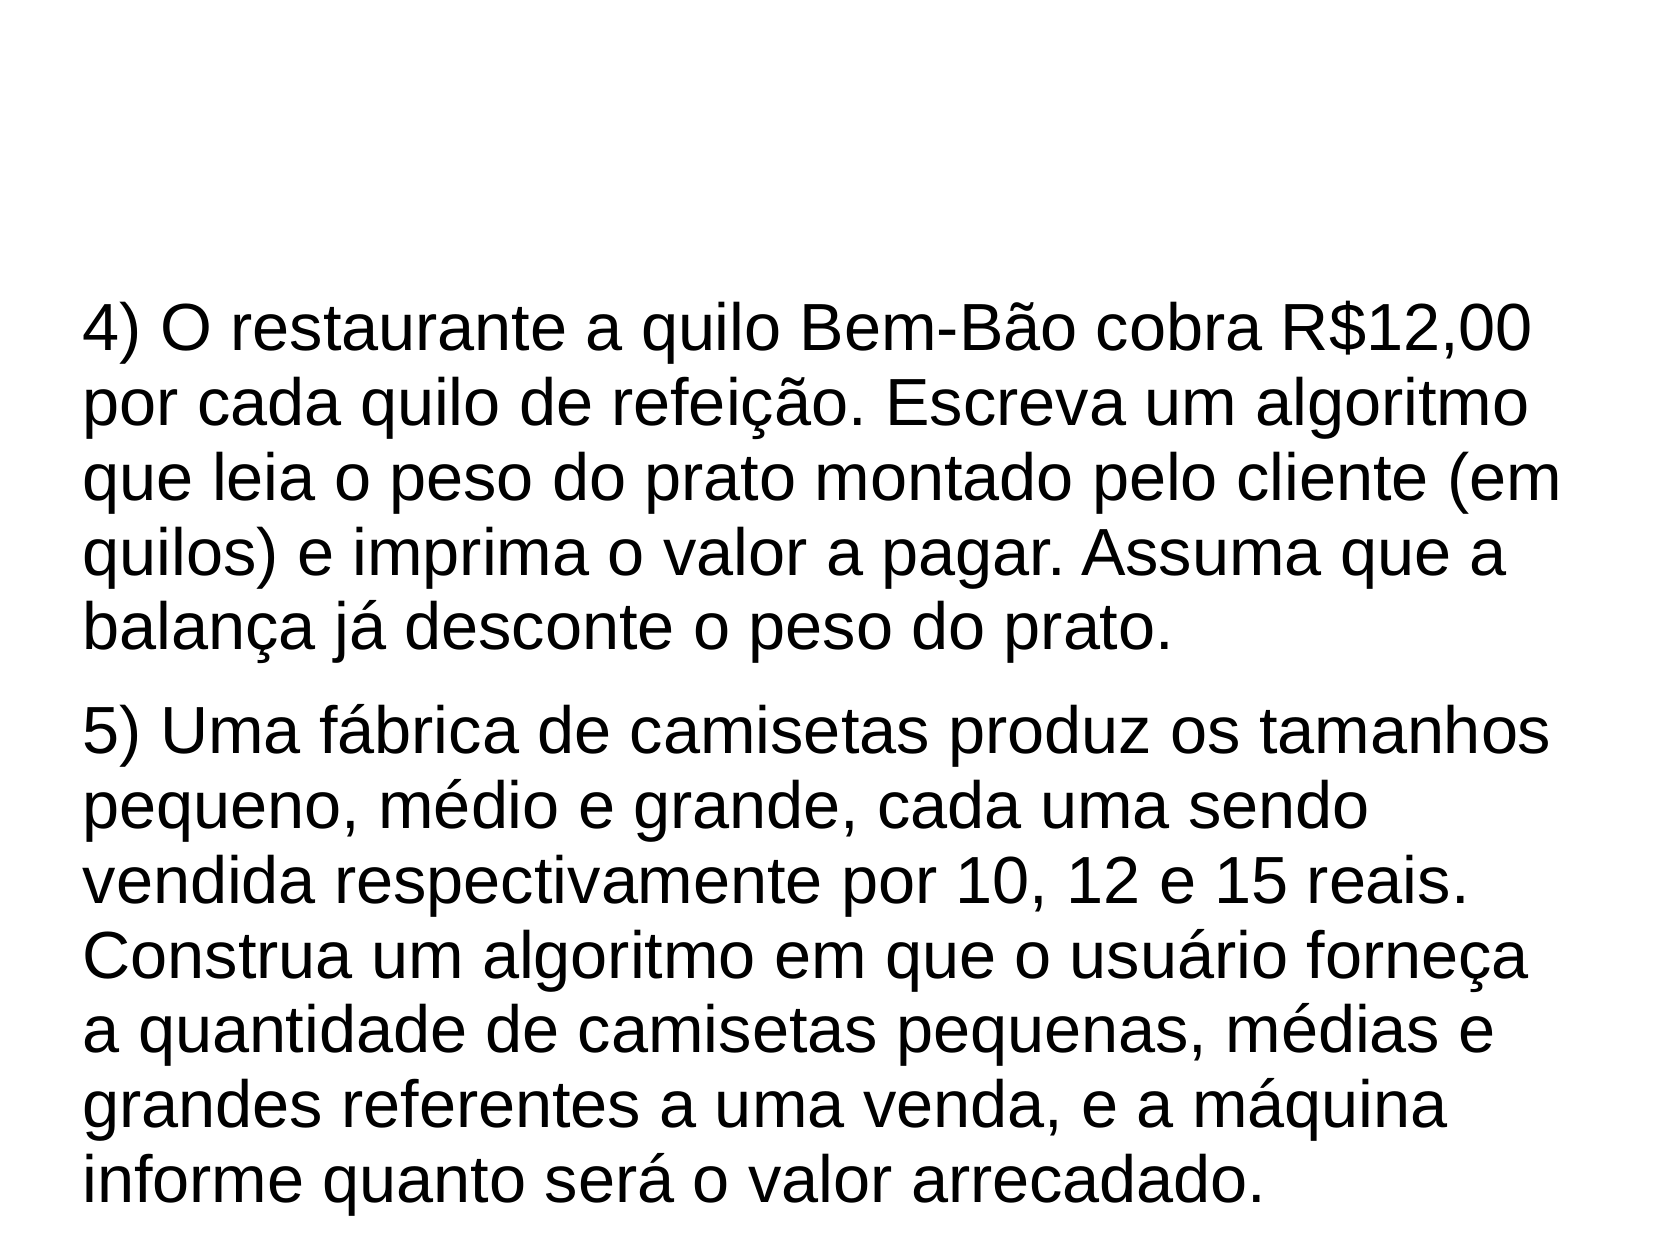

#
4) O restaurante a quilo Bem-Bão cobra R$12,00 por cada quilo de refeição. Escreva um algoritmo que leia o peso do prato montado pelo cliente (em quilos) e imprima o valor a pagar. Assuma que a balança já desconte o peso do prato.
5) Uma fábrica de camisetas produz os tamanhos pequeno, médio e grande, cada uma sendo vendida respectivamente por 10, 12 e 15 reais. Construa um algoritmo em que o usuário forneça a quantidade de camisetas pequenas, médias e grandes referentes a uma venda, e a máquina informe quanto será o valor arrecadado.